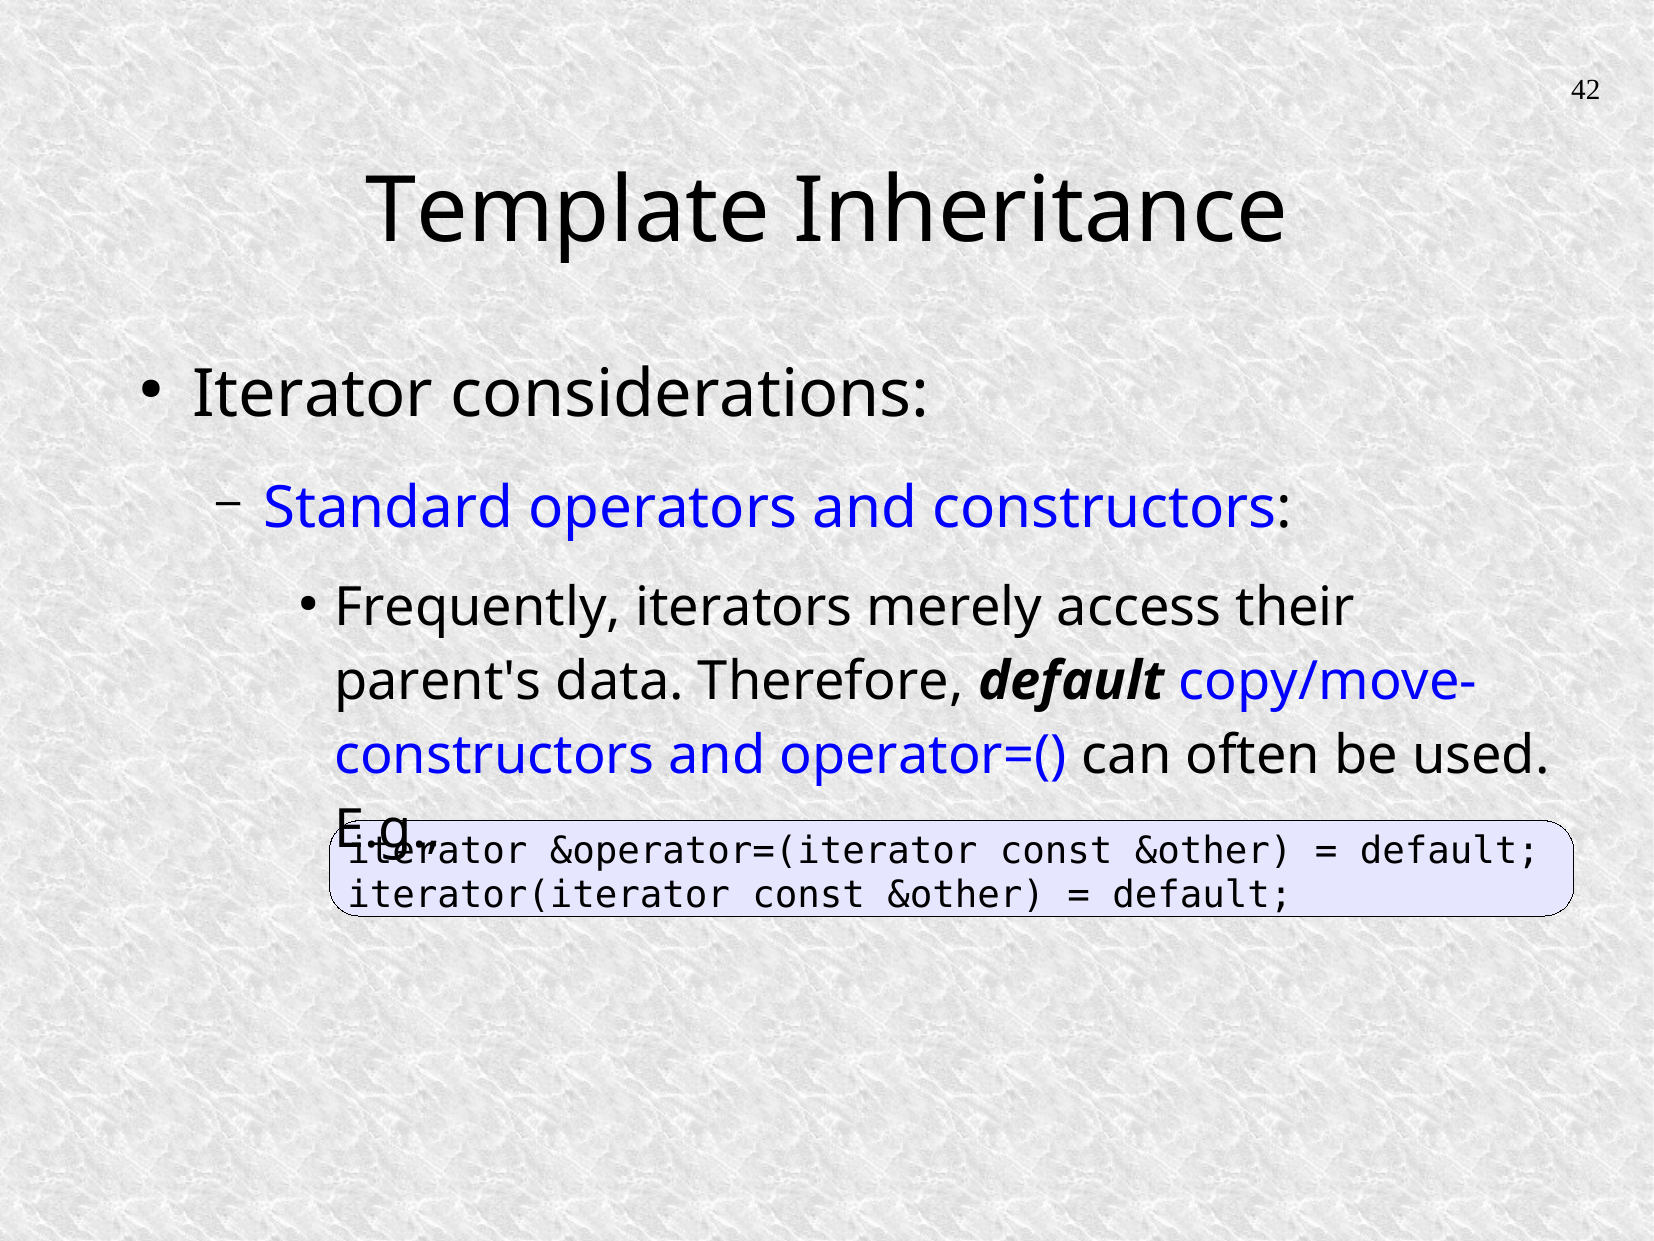

42
# Template Inheritance
Iterator considerations:
Standard operators and constructors:
Frequently, iterators merely access their parent's data. Therefore, default copy/move-constructors and operator=() can often be used. E.g.,
iterator &operator=(iterator const &other) = default;
iterator(iterator const &other) = default;